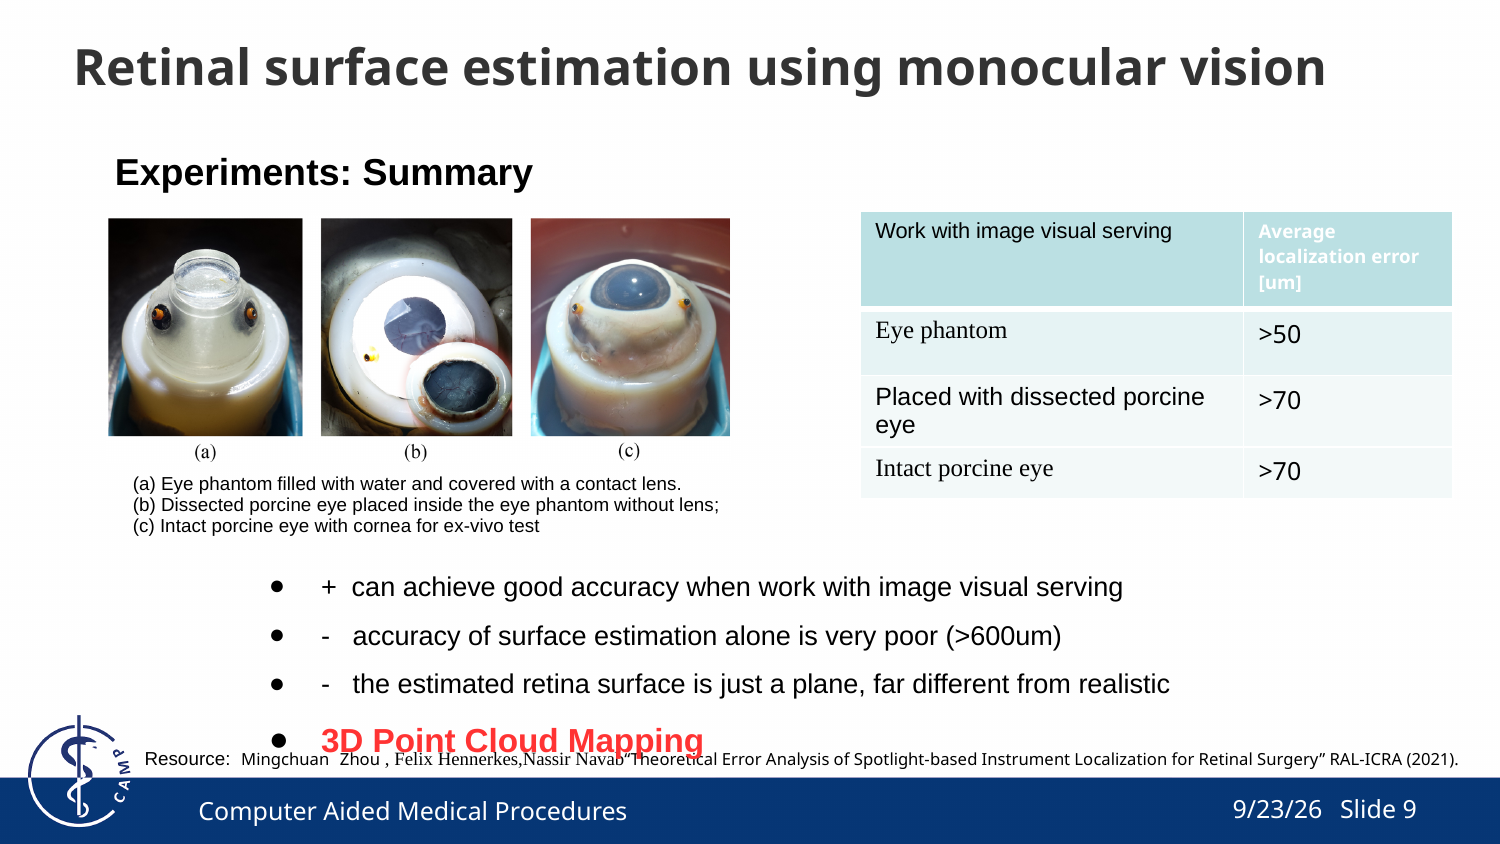

# Retinal surface estimation using monocular vision
Experiments: Summary
| Work with image visual serving | Average localization error [um] |
| --- | --- |
| Eye phantom | >50 |
| Placed with dissected porcine eye | >70 |
| Intact porcine eye | >70 |
(a) Eye phantom filled with water and covered with a contact lens.
(b) Dissected porcine eye placed inside the eye phantom without lens;
(c) Intact porcine eye with cornea for ex-vivo test
+ can achieve good accuracy when work with image visual serving
- accuracy of surface estimation alone is very poor (>600um)
- the estimated retina surface is just a plane, far different from realistic
3D Point Cloud Mapping
Resource: Mingchuan Zhou , Felix Hennerkes,Nassir Navab“Theoretical Error Analysis of Spotlight-based Instrument Localization for Retinal Surgery” RAL-ICRA (2021).
Computer Aided Medical Procedures
Slide